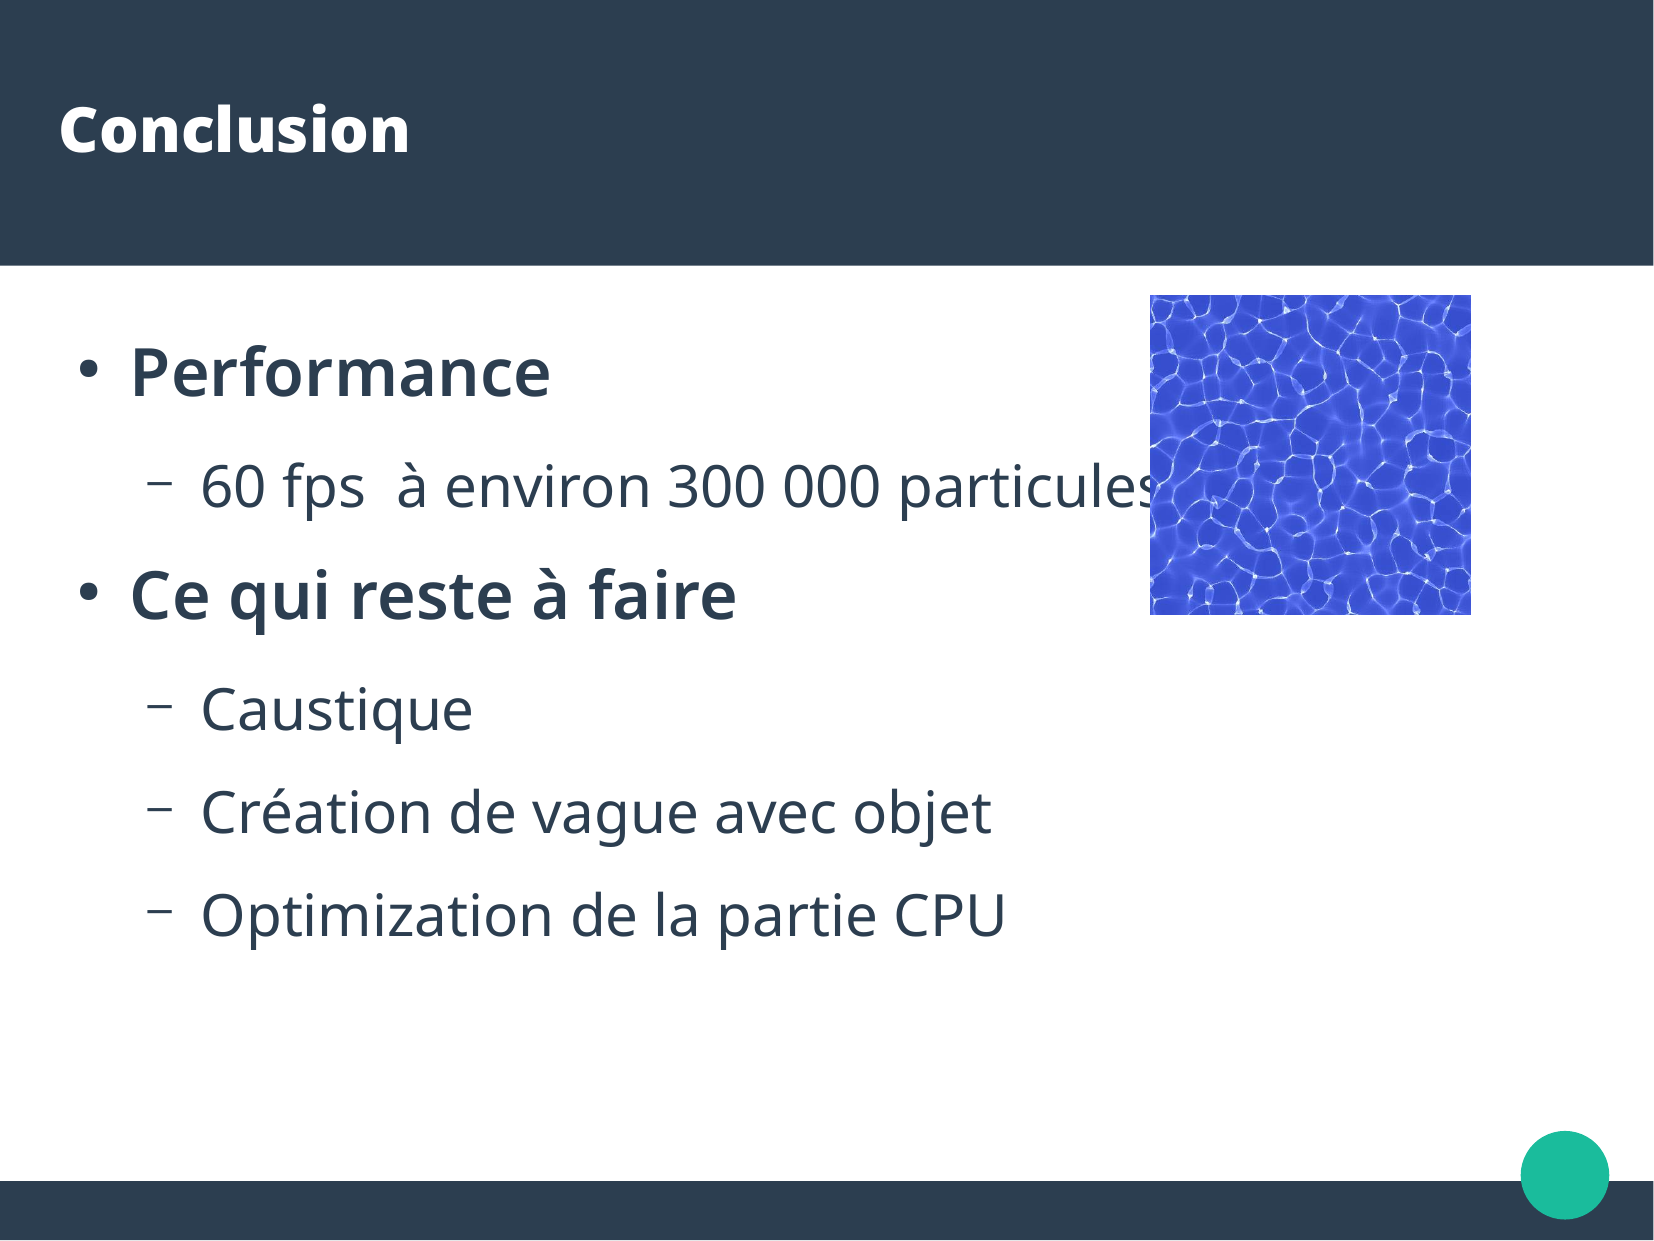

# Conclusion
Performance
60 fps à environ 300 000 particules
Ce qui reste à faire
Caustique
Création de vague avec objet
Optimization de la partie CPU